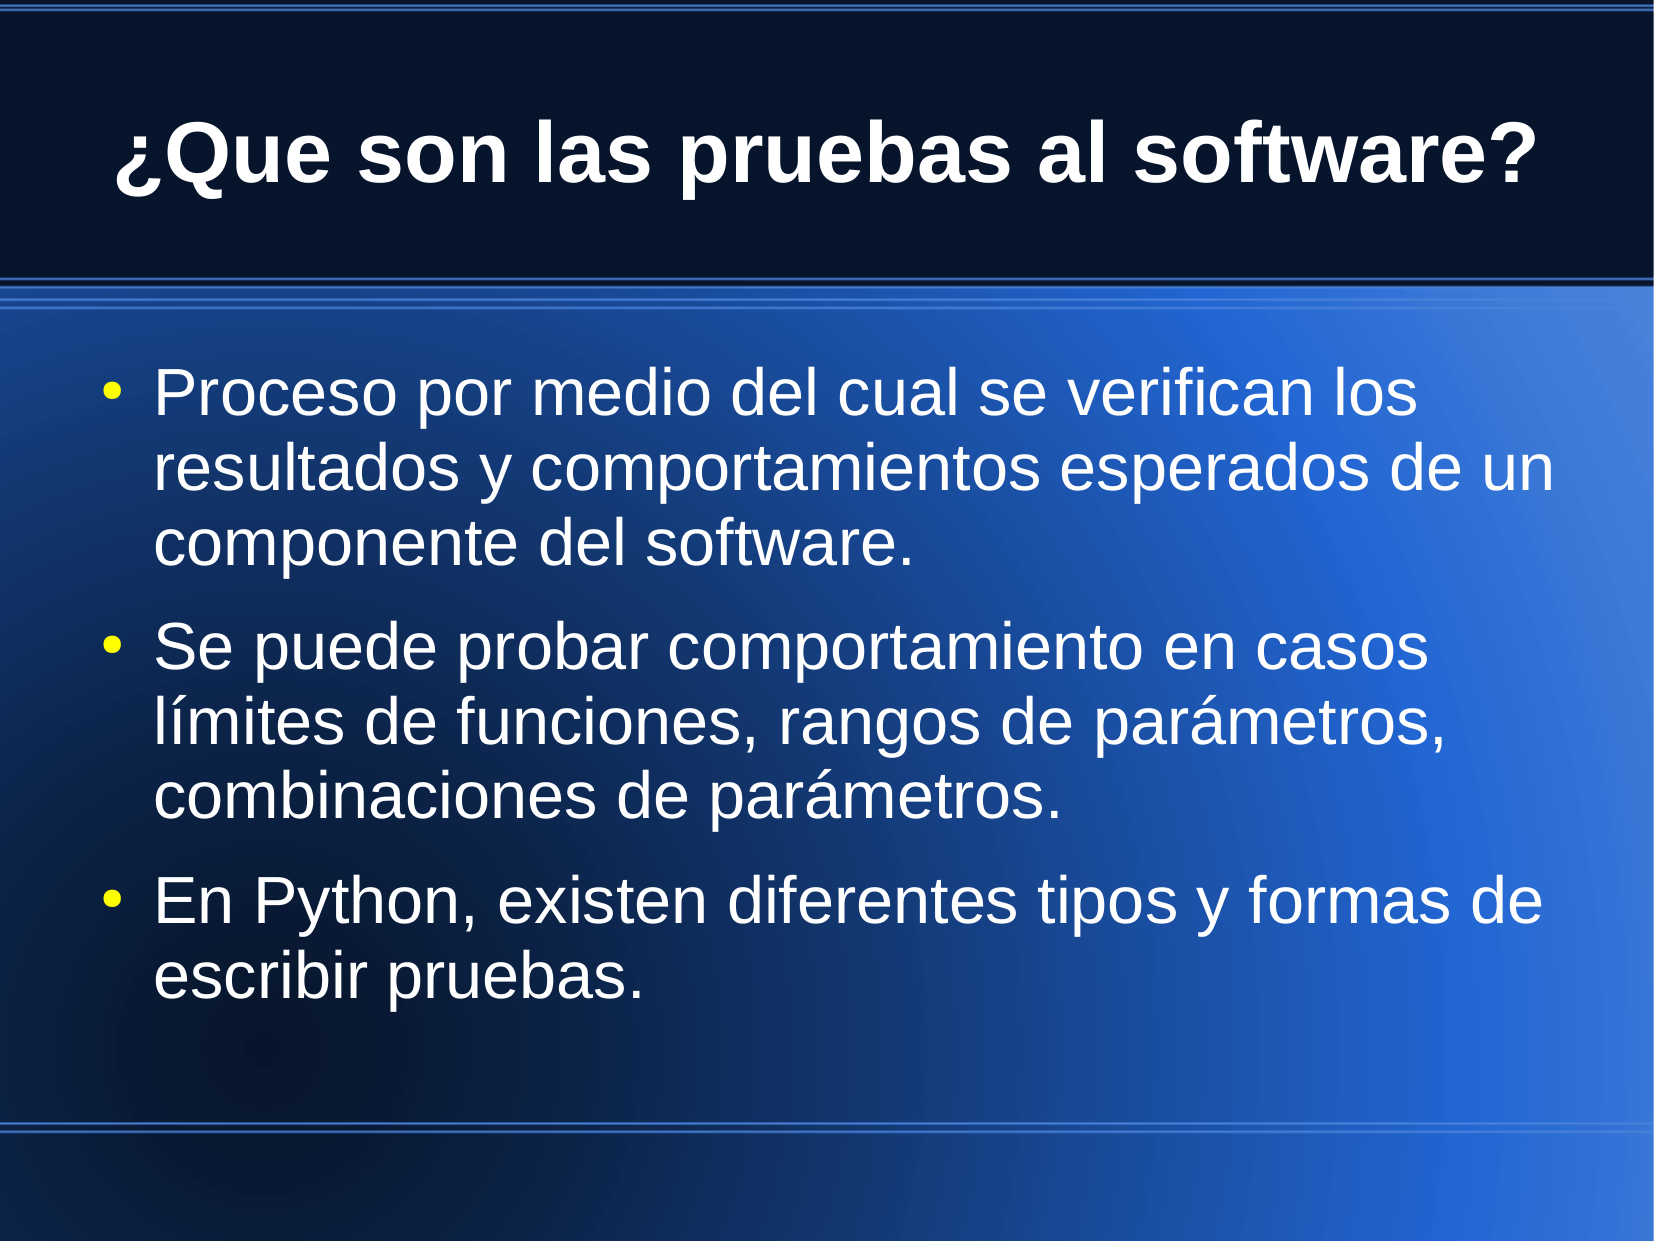

# ¿Que son las pruebas al software?
Proceso por medio del cual se verifican los resultados y comportamientos esperados de un componente del software.
Se puede probar comportamiento en casos límites de funciones, rangos de parámetros, combinaciones de parámetros.
En Python, existen diferentes tipos y formas de escribir pruebas.